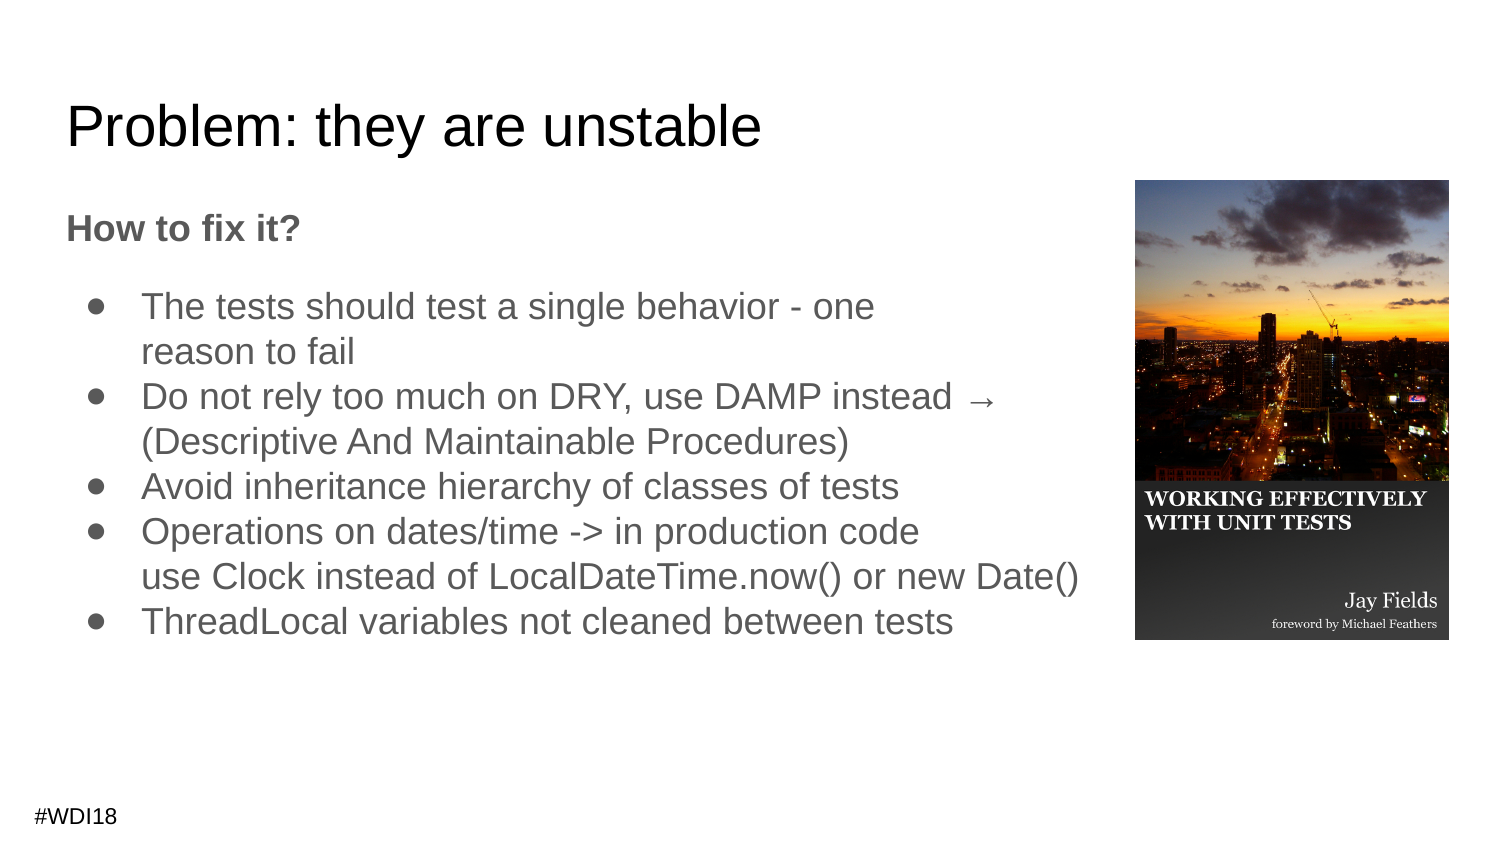

Problem: they are unstable
# How to fix it?
The tests should test a single behavior - one
reason to fail
Do not rely too much on DRY, use DAMP instead →
(Descriptive And Maintainable Procedures)
Avoid inheritance hierarchy of classes of tests
Operations on dates/time -> in production code
use Clock instead of LocalDateTime.now() or new Date()
ThreadLocal variables not cleaned between tests
 #WDI18